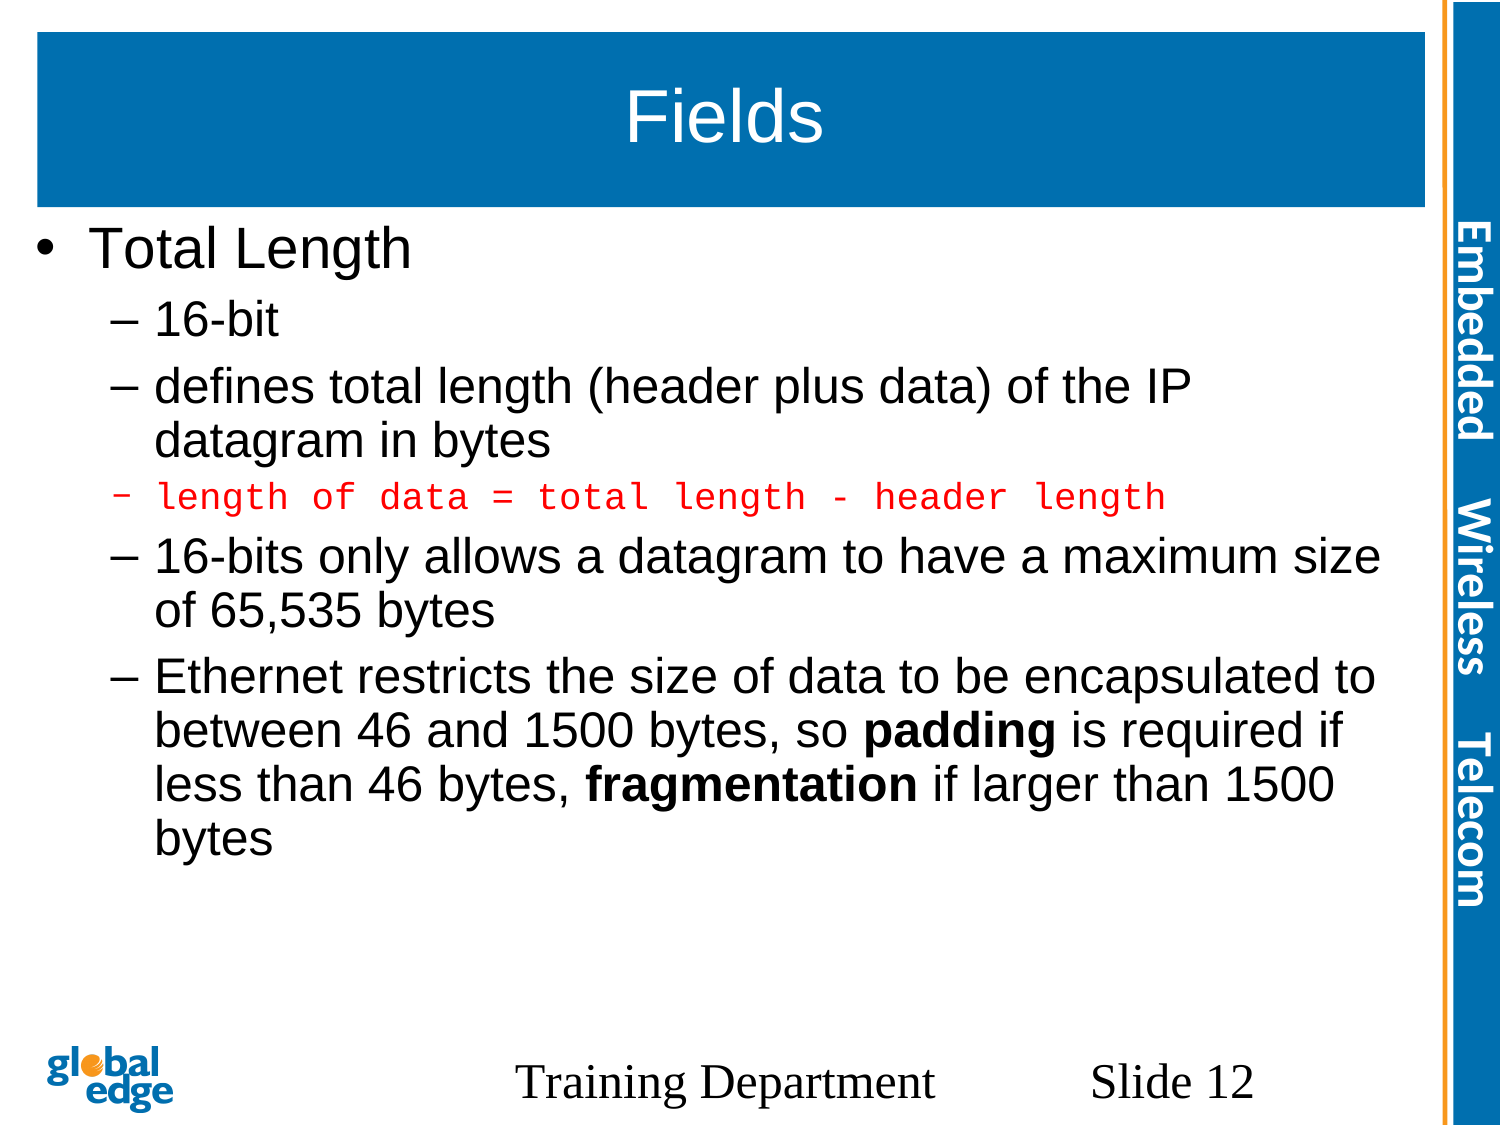

# Fields
Total Length
16-bit
defines total length (header plus data) of the IP datagram in bytes
length of data = total length - header length
16-bits only allows a datagram to have a maximum size of 65,535 bytes
Ethernet restricts the size of data to be encapsulated to between 46 and 1500 bytes, so padding is required if less than 46 bytes, fragmentation if larger than 1500 bytes
12